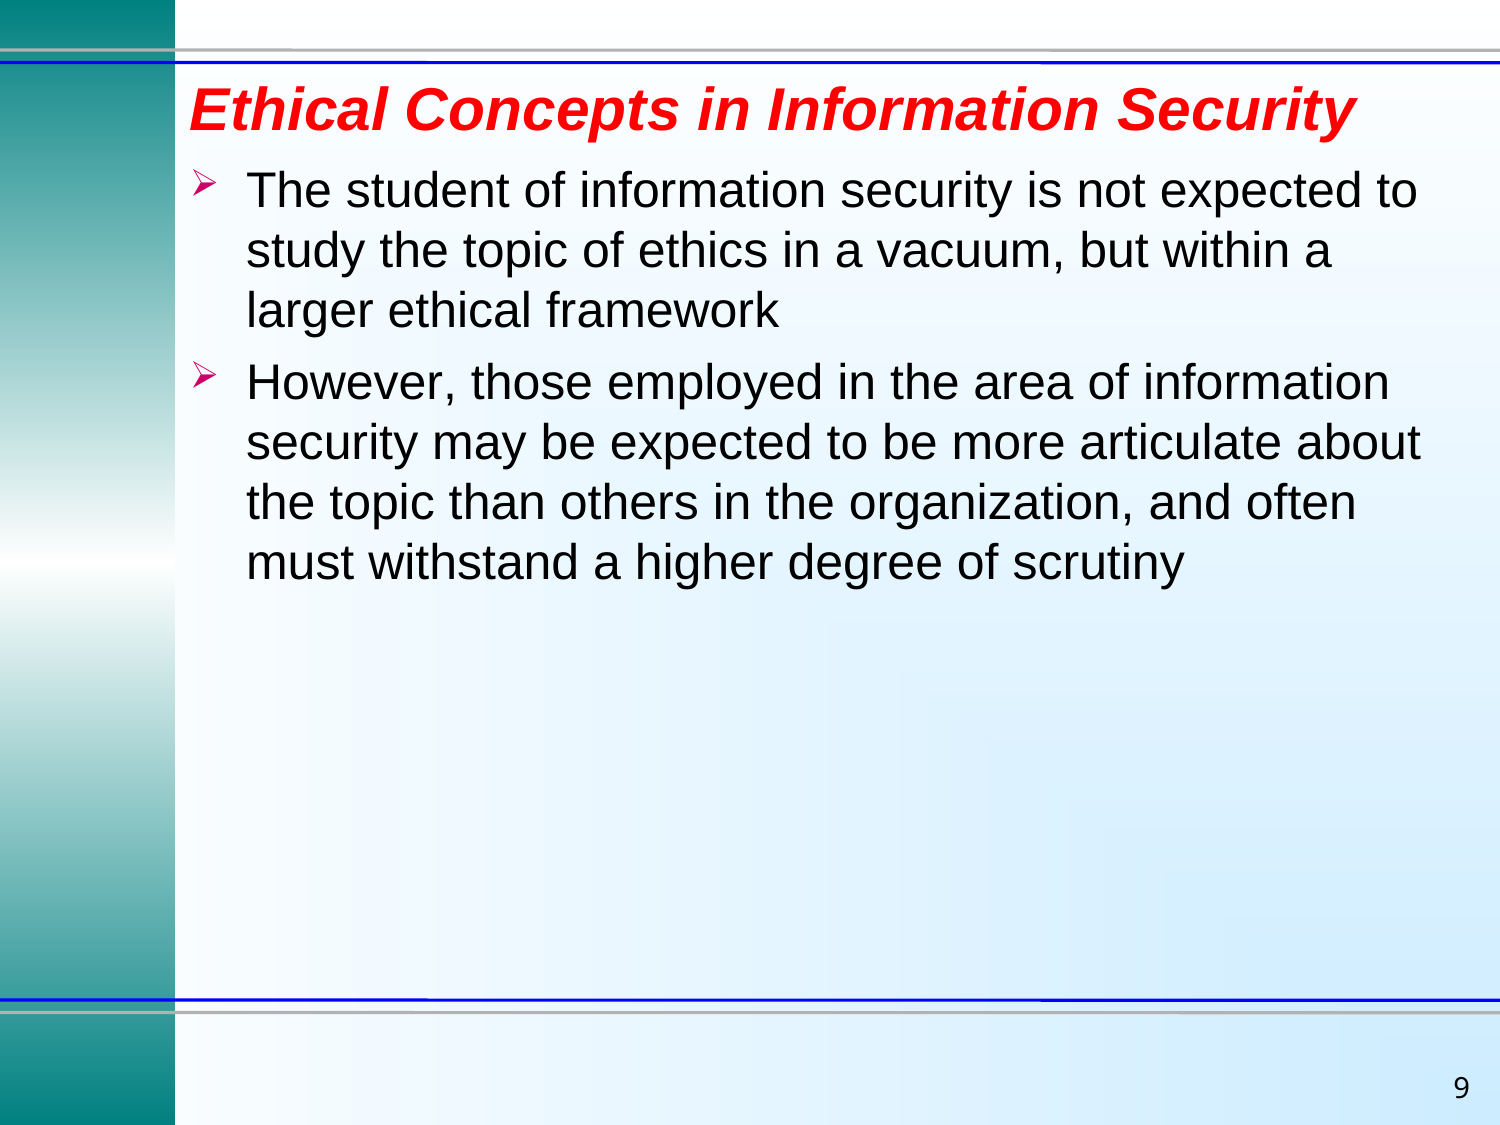

Ethical Concepts in Information Security
The student of information security is not expected to study the topic of ethics in a vacuum, but within a larger ethical framework
However, those employed in the area of information security may be expected to be more articulate about the topic than others in the organization, and often must withstand a higher degree of scrutiny